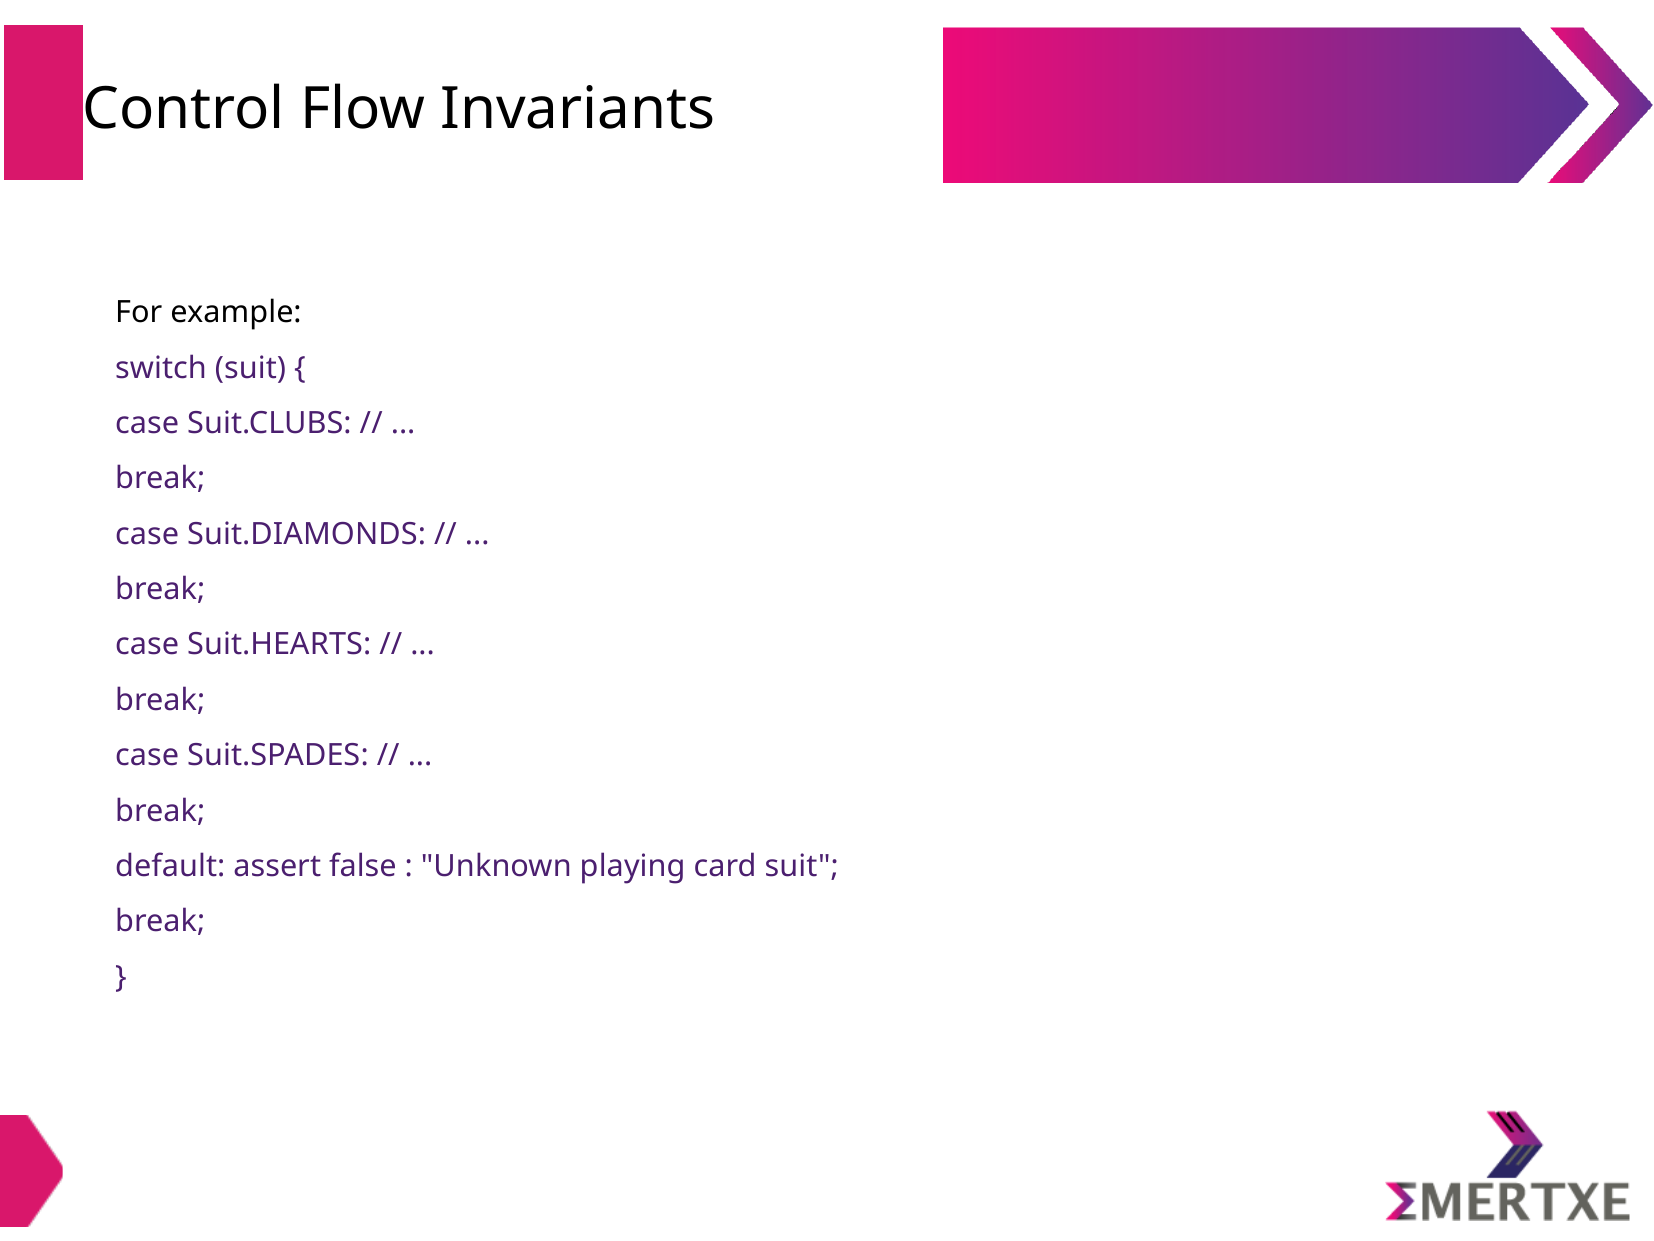

# Control Flow Invariants
For example:
switch (suit) {
case Suit.CLUBS: // ...
break;
case Suit.DIAMONDS: // ...
break;
case Suit.HEARTS: // ...
break;
case Suit.SPADES: // ...
break;
default: assert false : "Unknown playing card suit";
break;
}